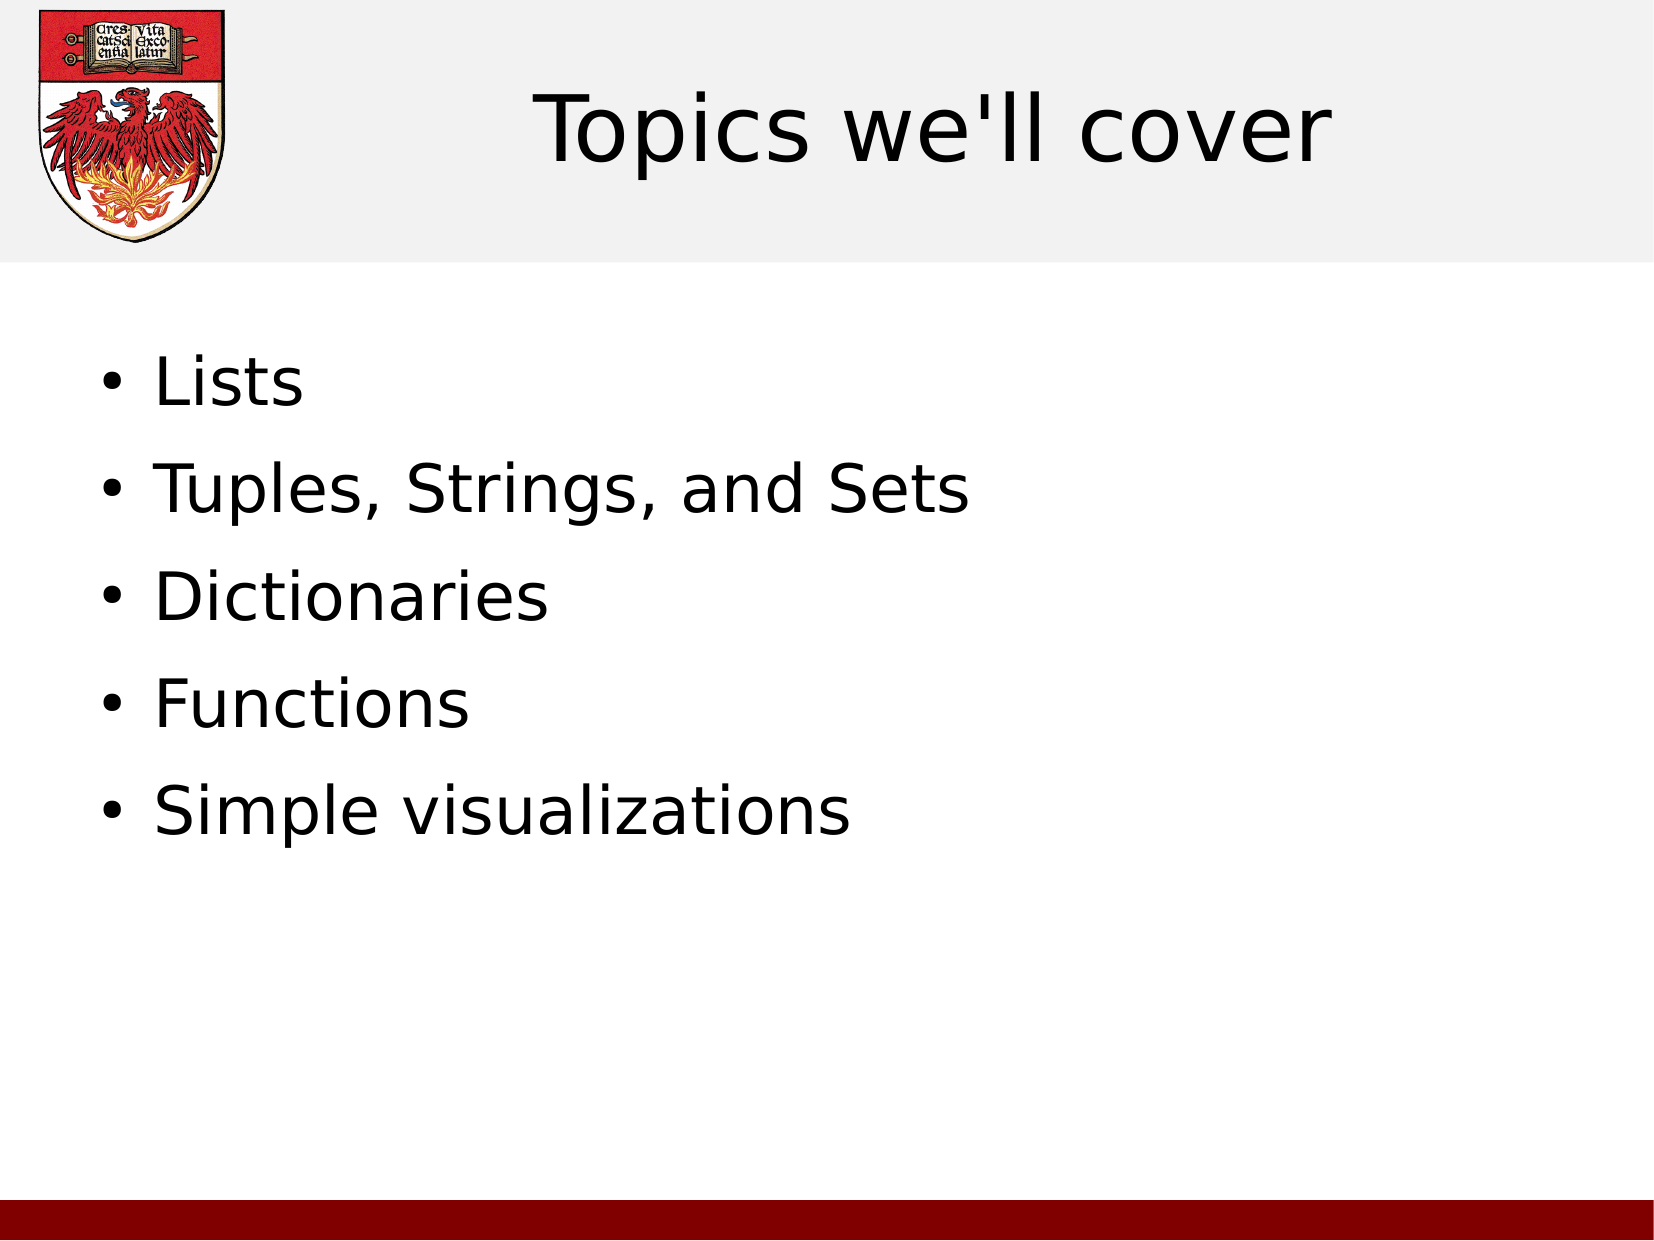

# Topics we'll cover
Lists
Tuples, Strings, and Sets
Dictionaries
Functions
Simple visualizations